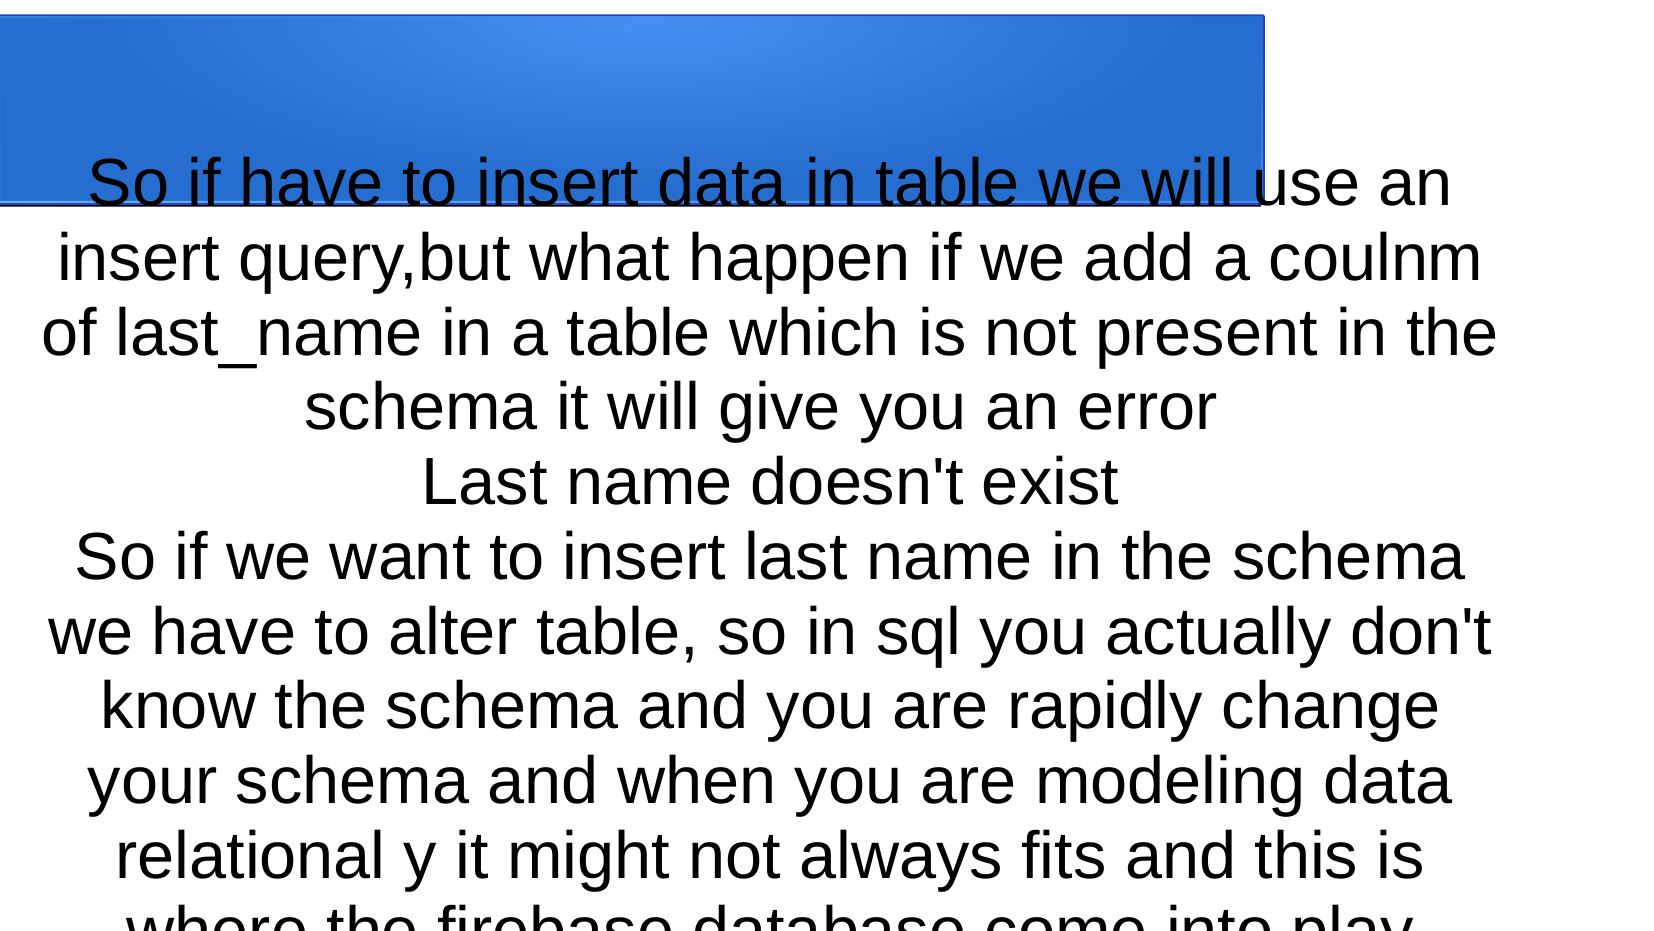

# So if have to insert data in table we will use an insert query,but what happen if we add a coulnm of last_name in a table which is not present in the schema it will give you an error
Last name doesn't exist
So if we want to insert last name in the schema we have to alter table, so in sql you actually don't know the schema and you are rapidly change your schema and when you are modeling data relational y it might not always fits and this is where the firebase database come into play